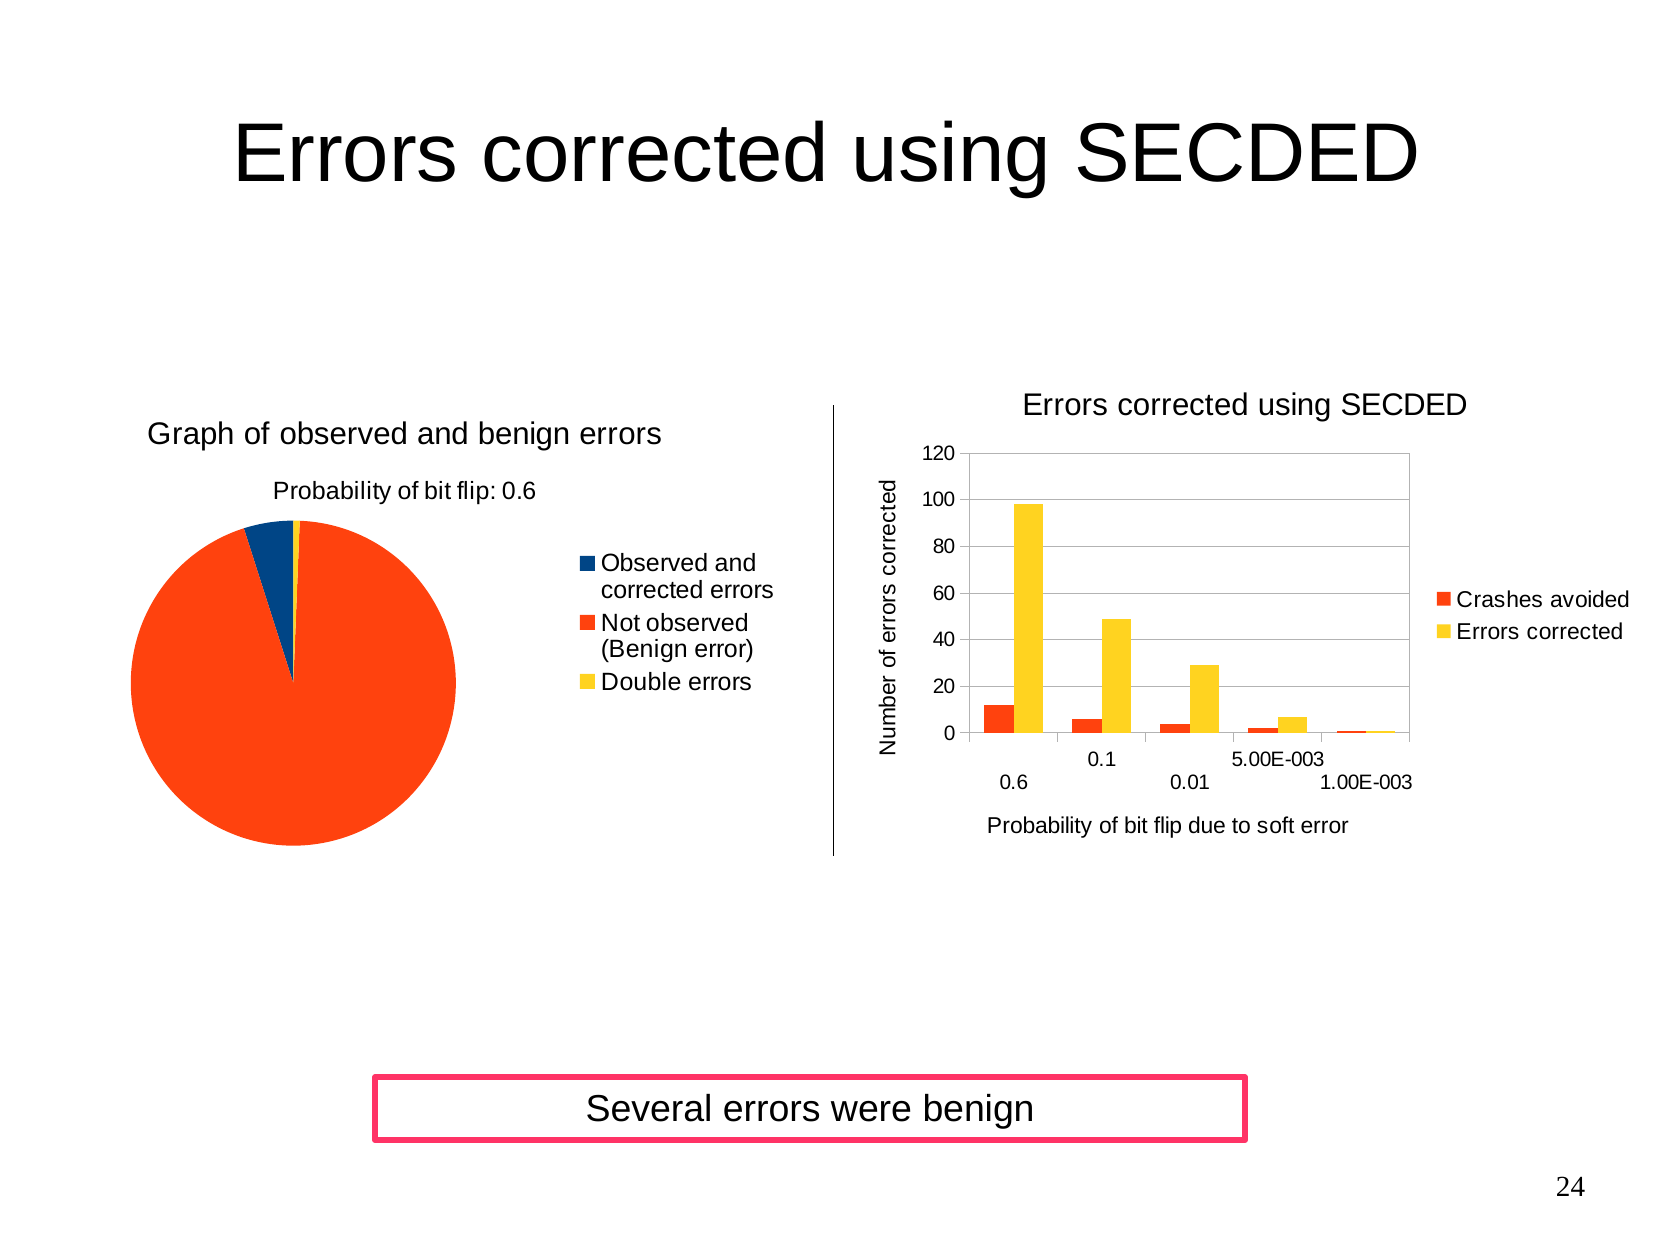

# Errors corrected using SECDED
### Chart: Errors corrected using SECDED
| Category | Crashes avoided | Errors corrected |
|---|---|---|
| 0.6 | 12.0 | 98.0 |
| 0.1 | 6.0 | 49.0 |
| 0.01 | 4.0 | 29.0 |
| 5.00E-003 | 2.0 | 7.0 |
| 1.00E-003 | 1.0 | 1.0 |
### Chart: Graph of observed and benign errors
Probability of bit flip: 0.6
| Category | Row 3 |
|---|---|
| Observed and corrected errors | 4.95552731893266 |
| Not observed (Benign error) | 95.0444726810673 |
| Double errors | 0.635324015247776 |
Several errors were benign
24